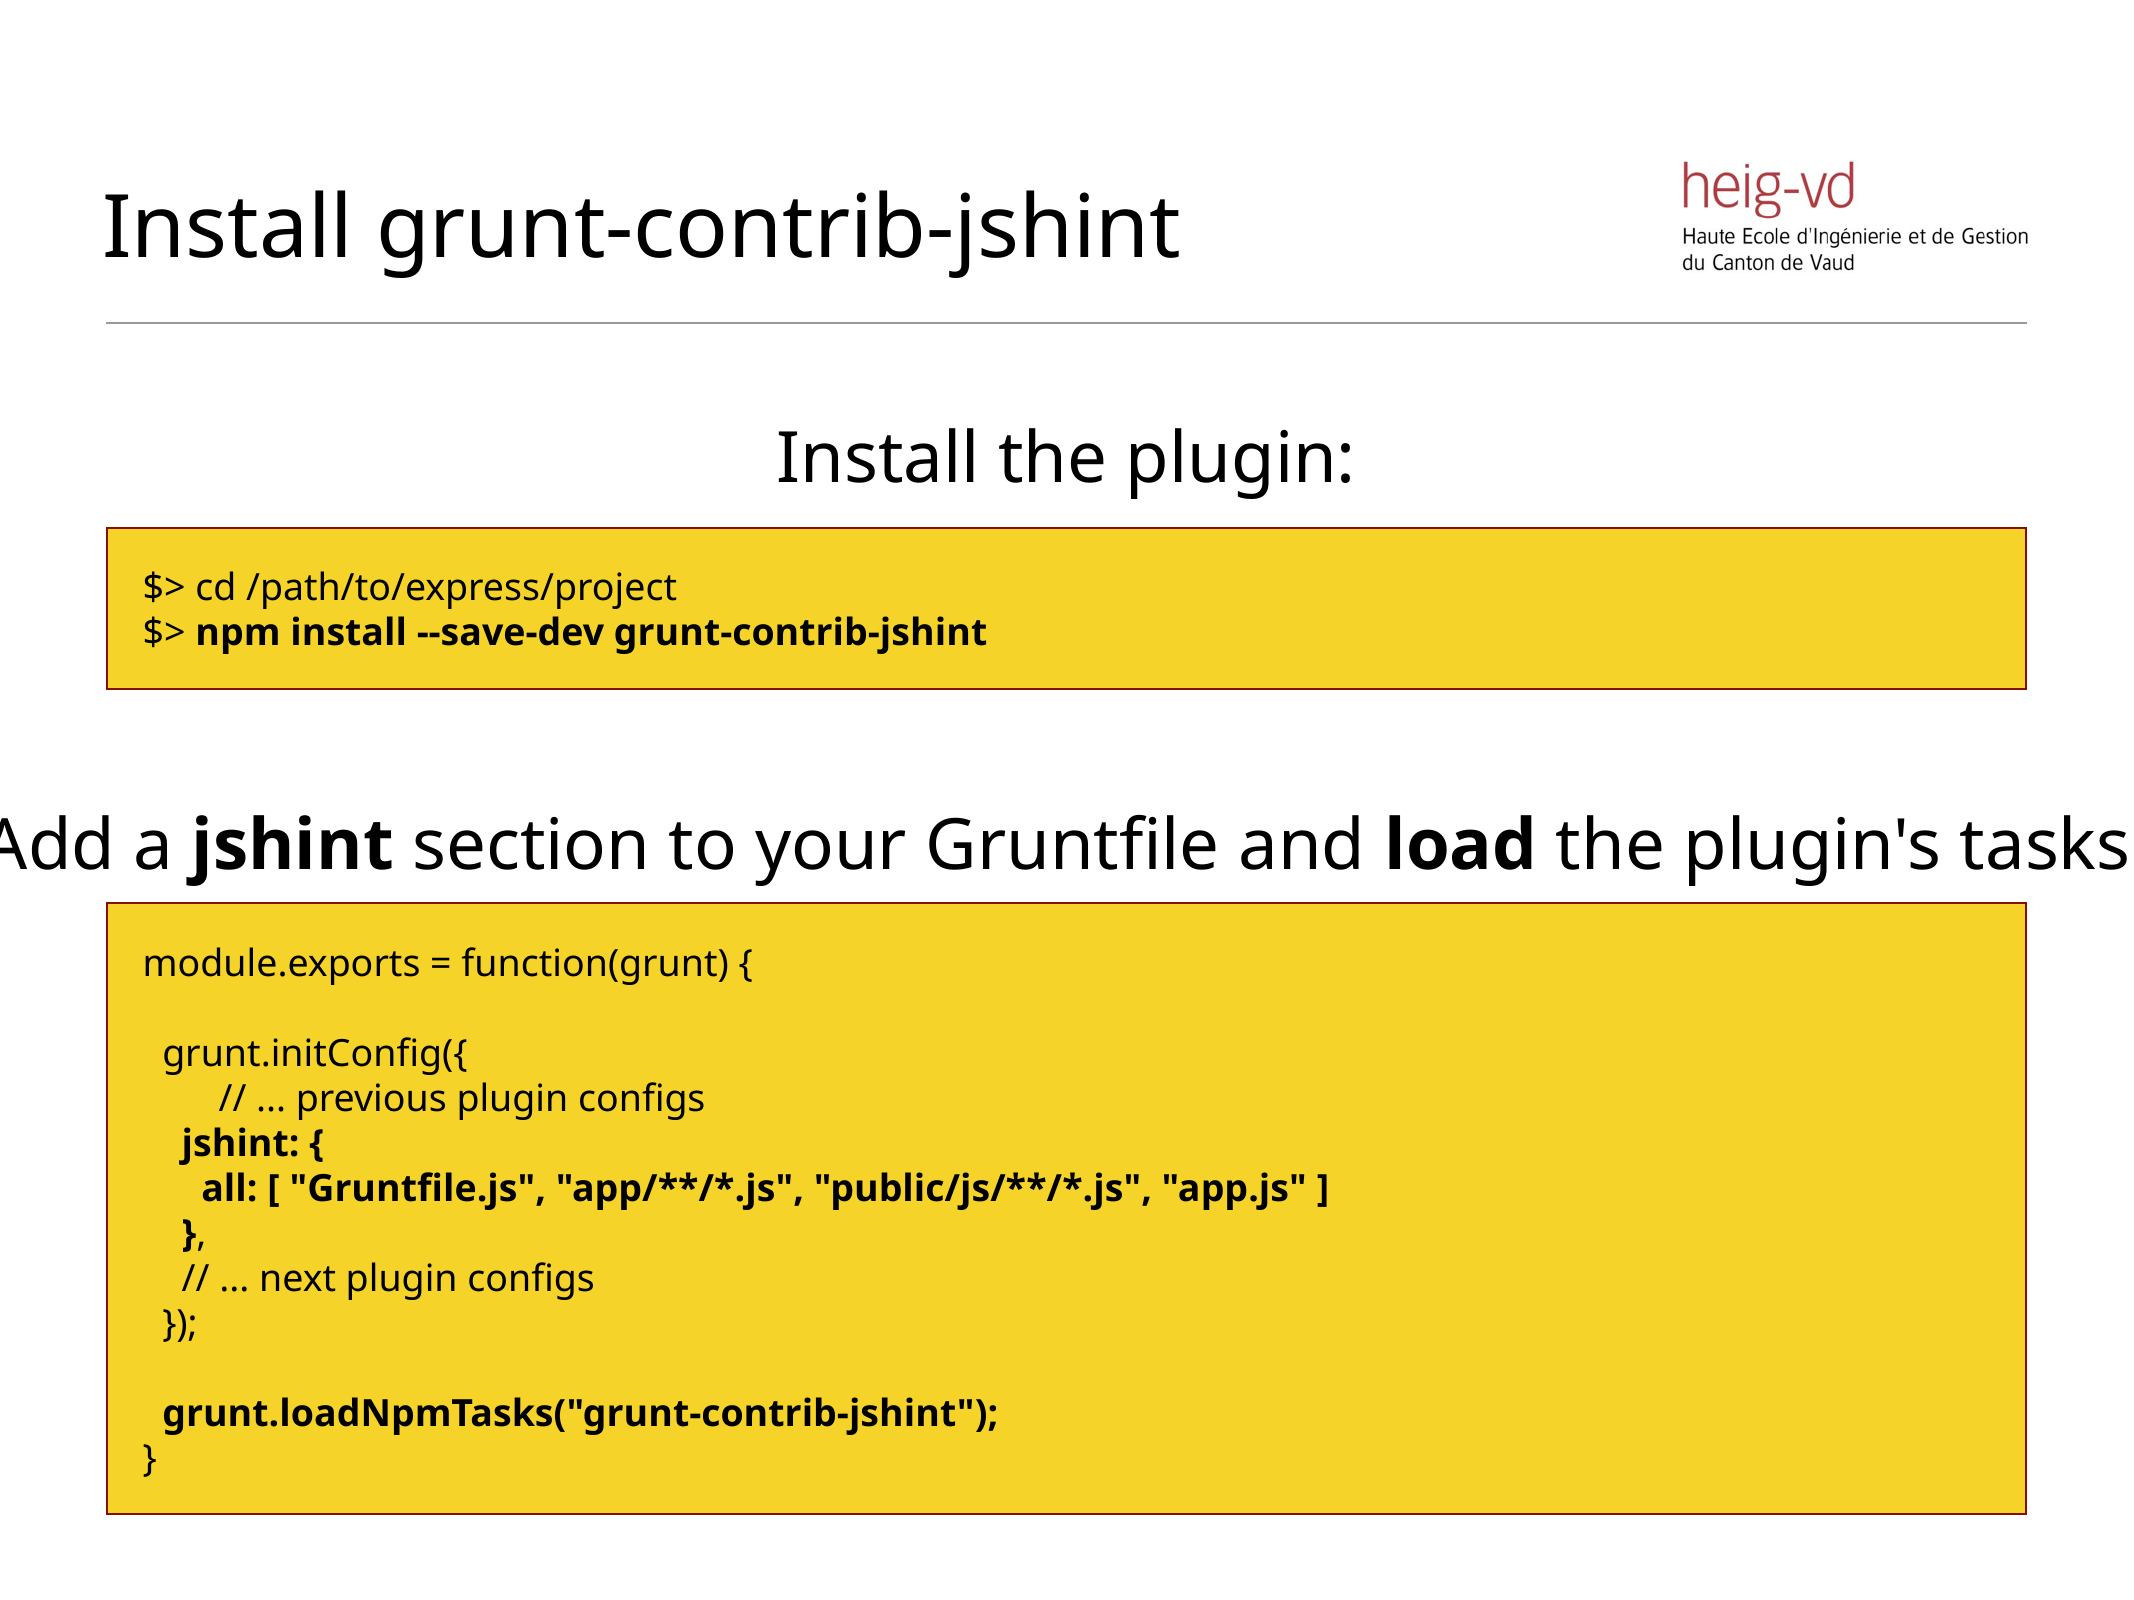

# Install grunt-contrib-jshint
Install the plugin:
$> cd /path/to/express/project
$> npm install --save-dev grunt-contrib-jshint
Add a jshint section to your Gruntfile and load the plugin's tasks:
module.exports = function(grunt) {
 grunt.initConfig({
 // ... previous plugin configs
 jshint: {
 all: [ "Gruntfile.js", "app/**/*.js", "public/js/**/*.js", "app.js" ]
 },
 // ... next plugin configs
 });
 grunt.loadNpmTasks("grunt-contrib-jshint");
}